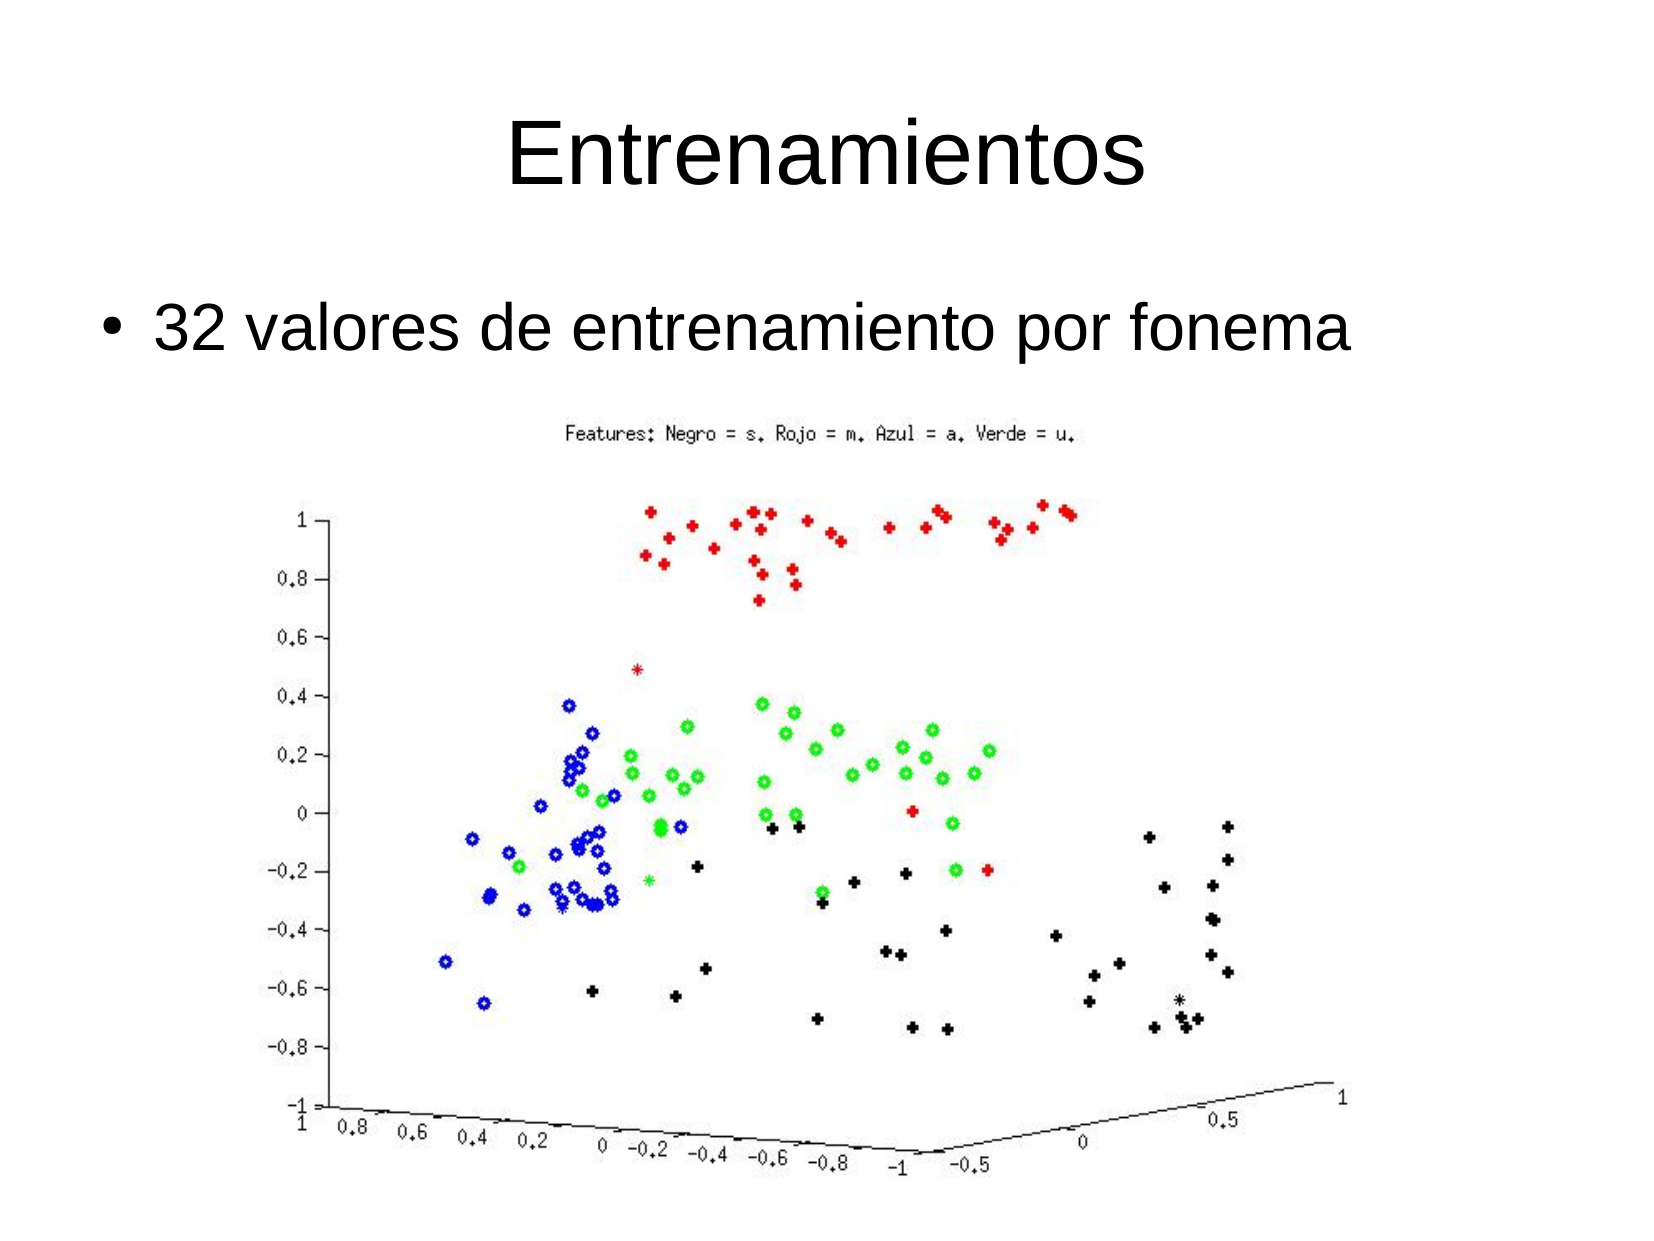

# Entrenamientos
32 valores de entrenamiento por fonema